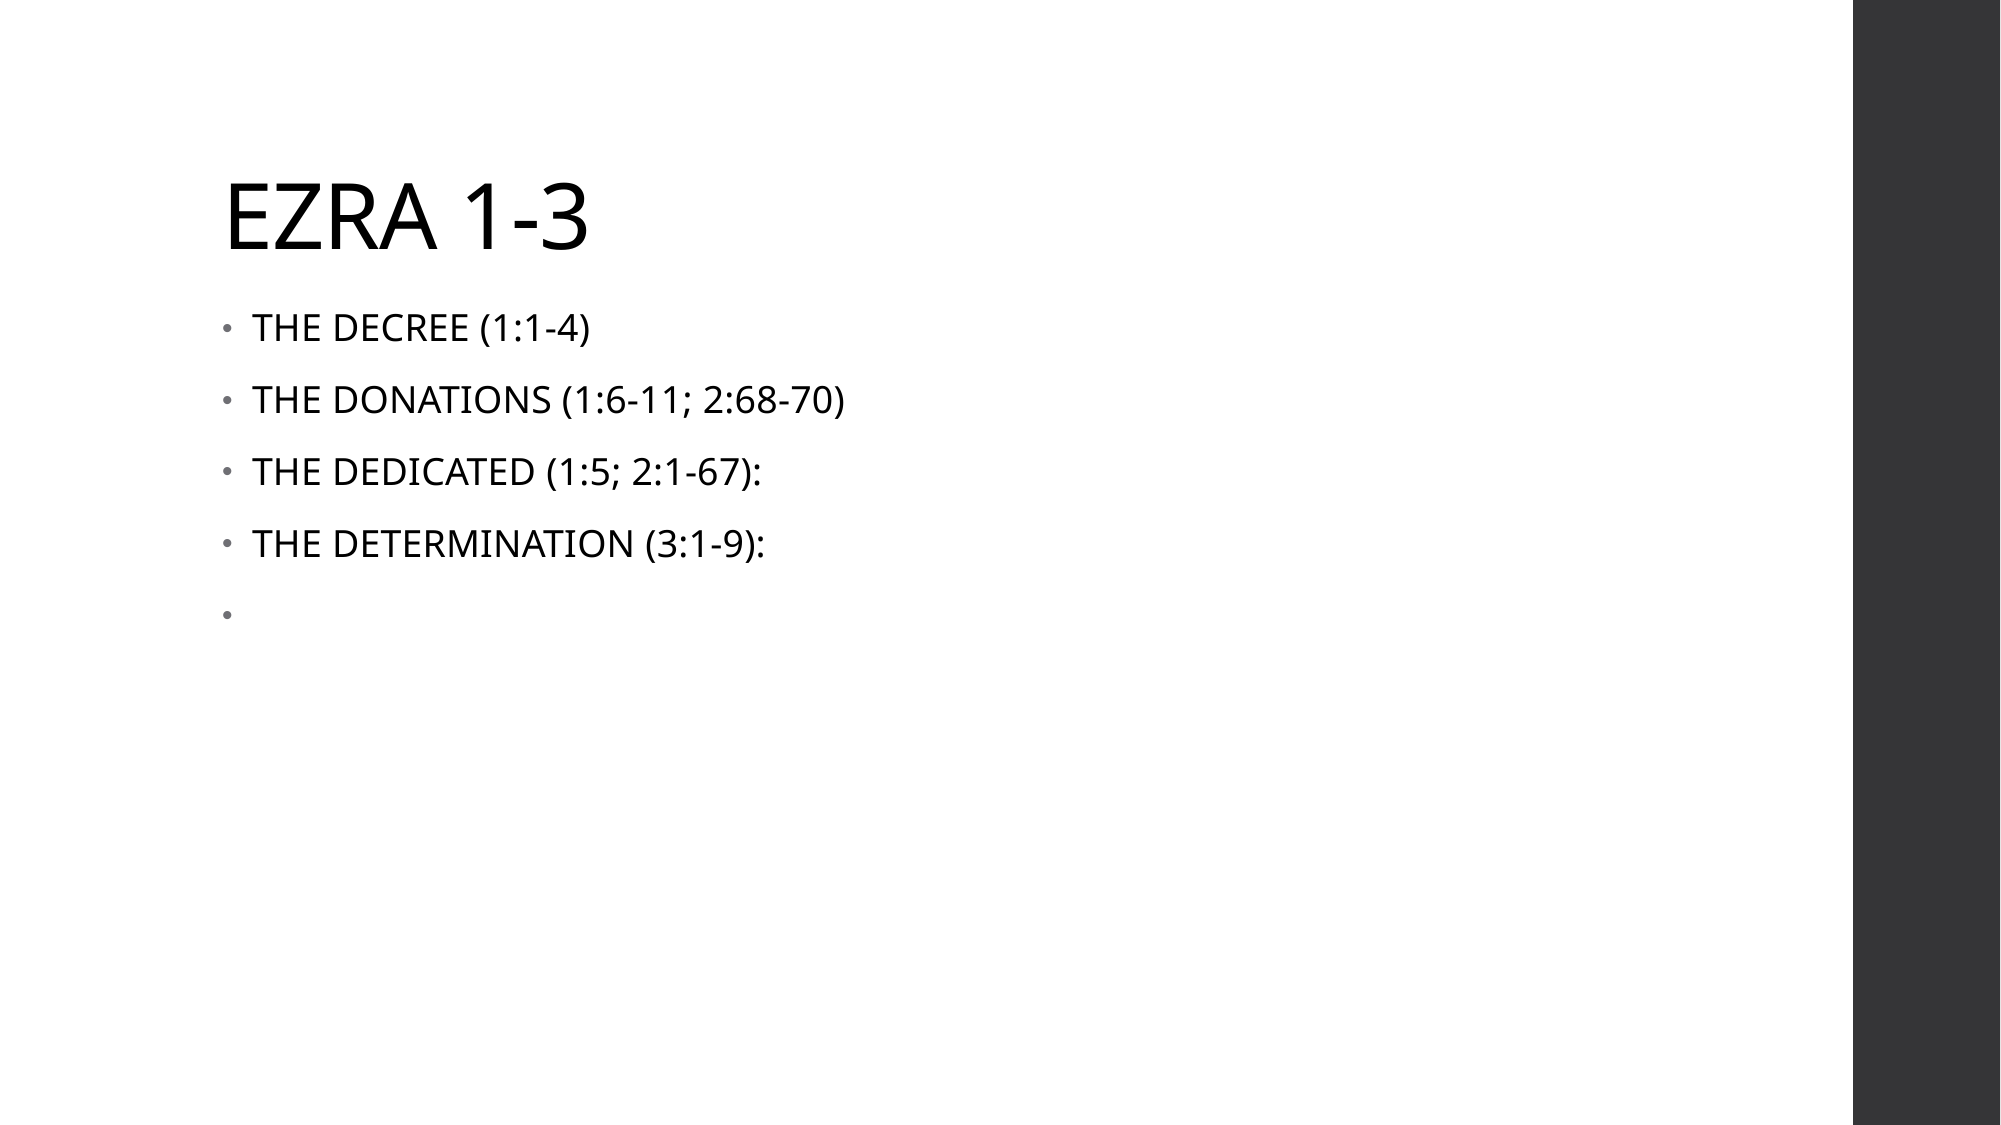

# EZRA 1-3
THE DECREE (1:1-4)
THE DONATIONS (1:6-11; 2:68-70)
THE DEDICATED (1:5; 2:1-67):
THE DETERMINATION (3:1-9):